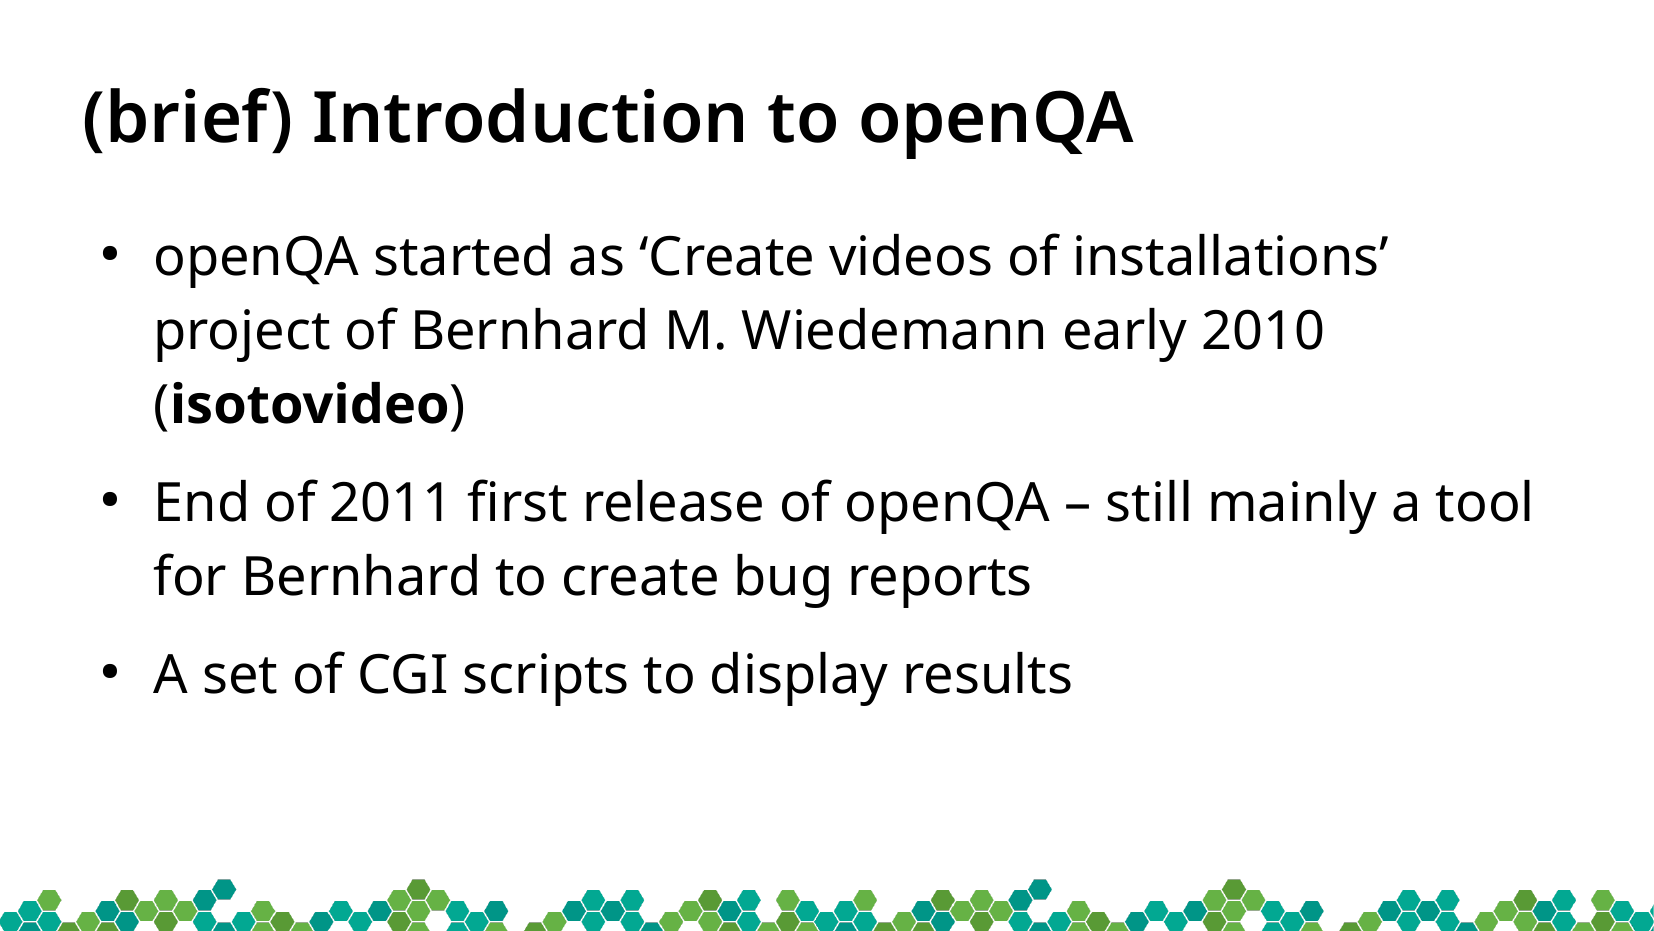

# (brief) Introduction to openQA
openQA started as ‘Create videos of installations’ project of Bernhard M. Wiedemann early 2010 (isotovideo)
End of 2011 first release of openQA – still mainly a tool for Bernhard to create bug reports
A set of CGI scripts to display results